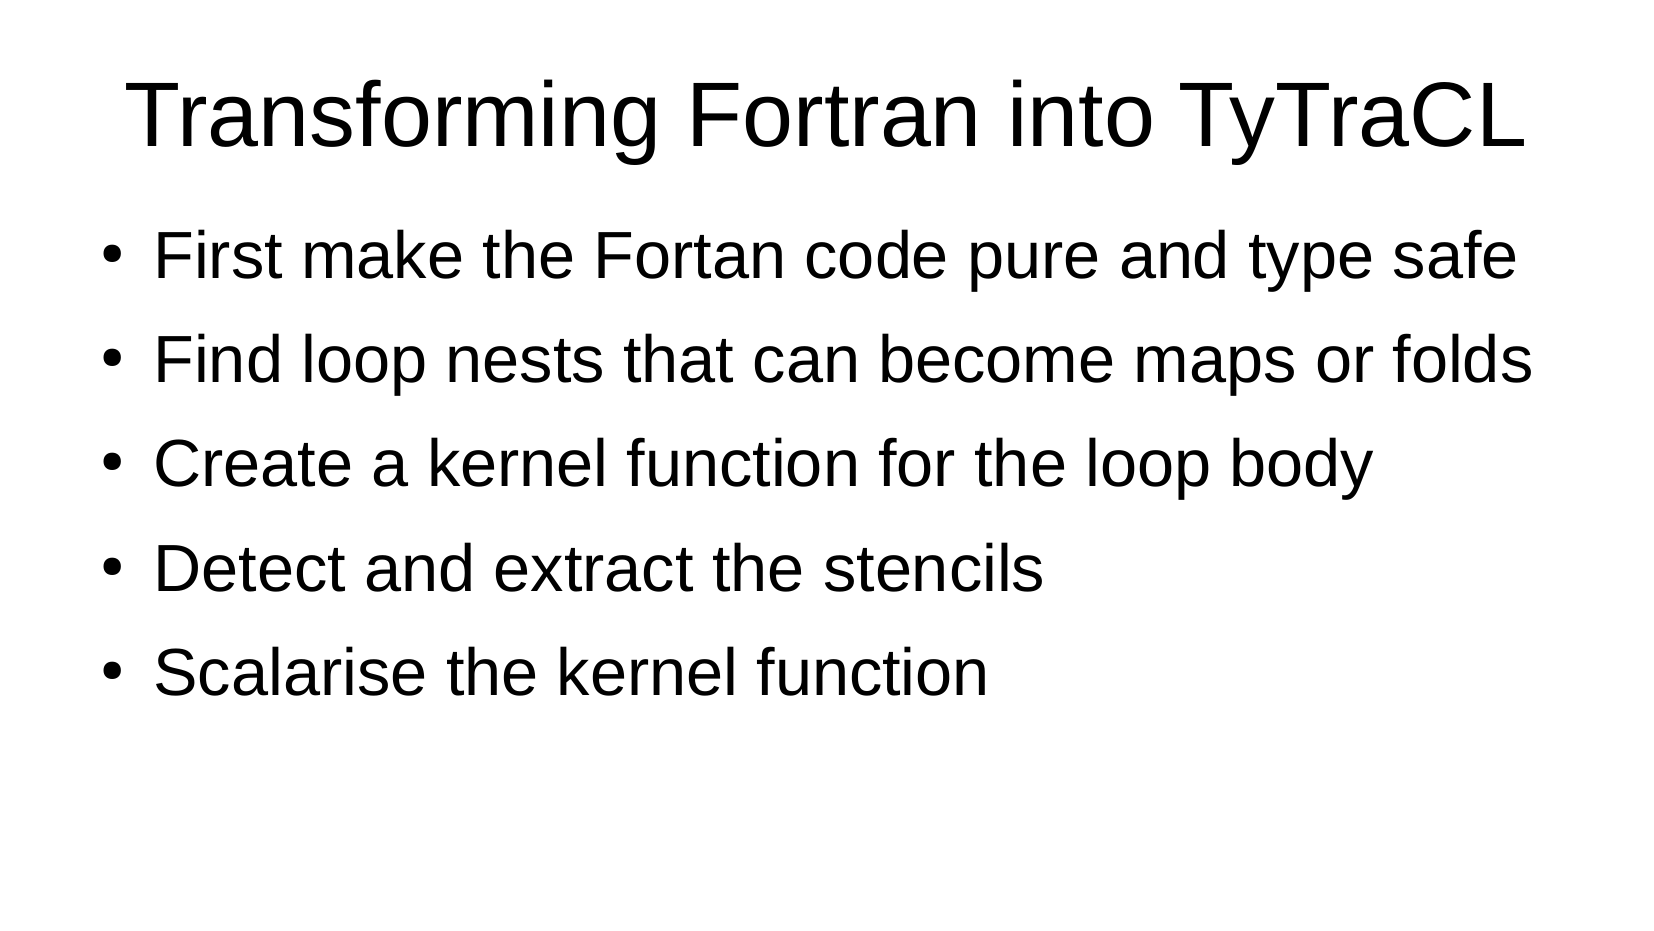

# Transforming Fortran into TyTraCL
First make the Fortan code pure and type safe
Find loop nests that can become maps or folds
Create a kernel function for the loop body
Detect and extract the stencils
Scalarise the kernel function